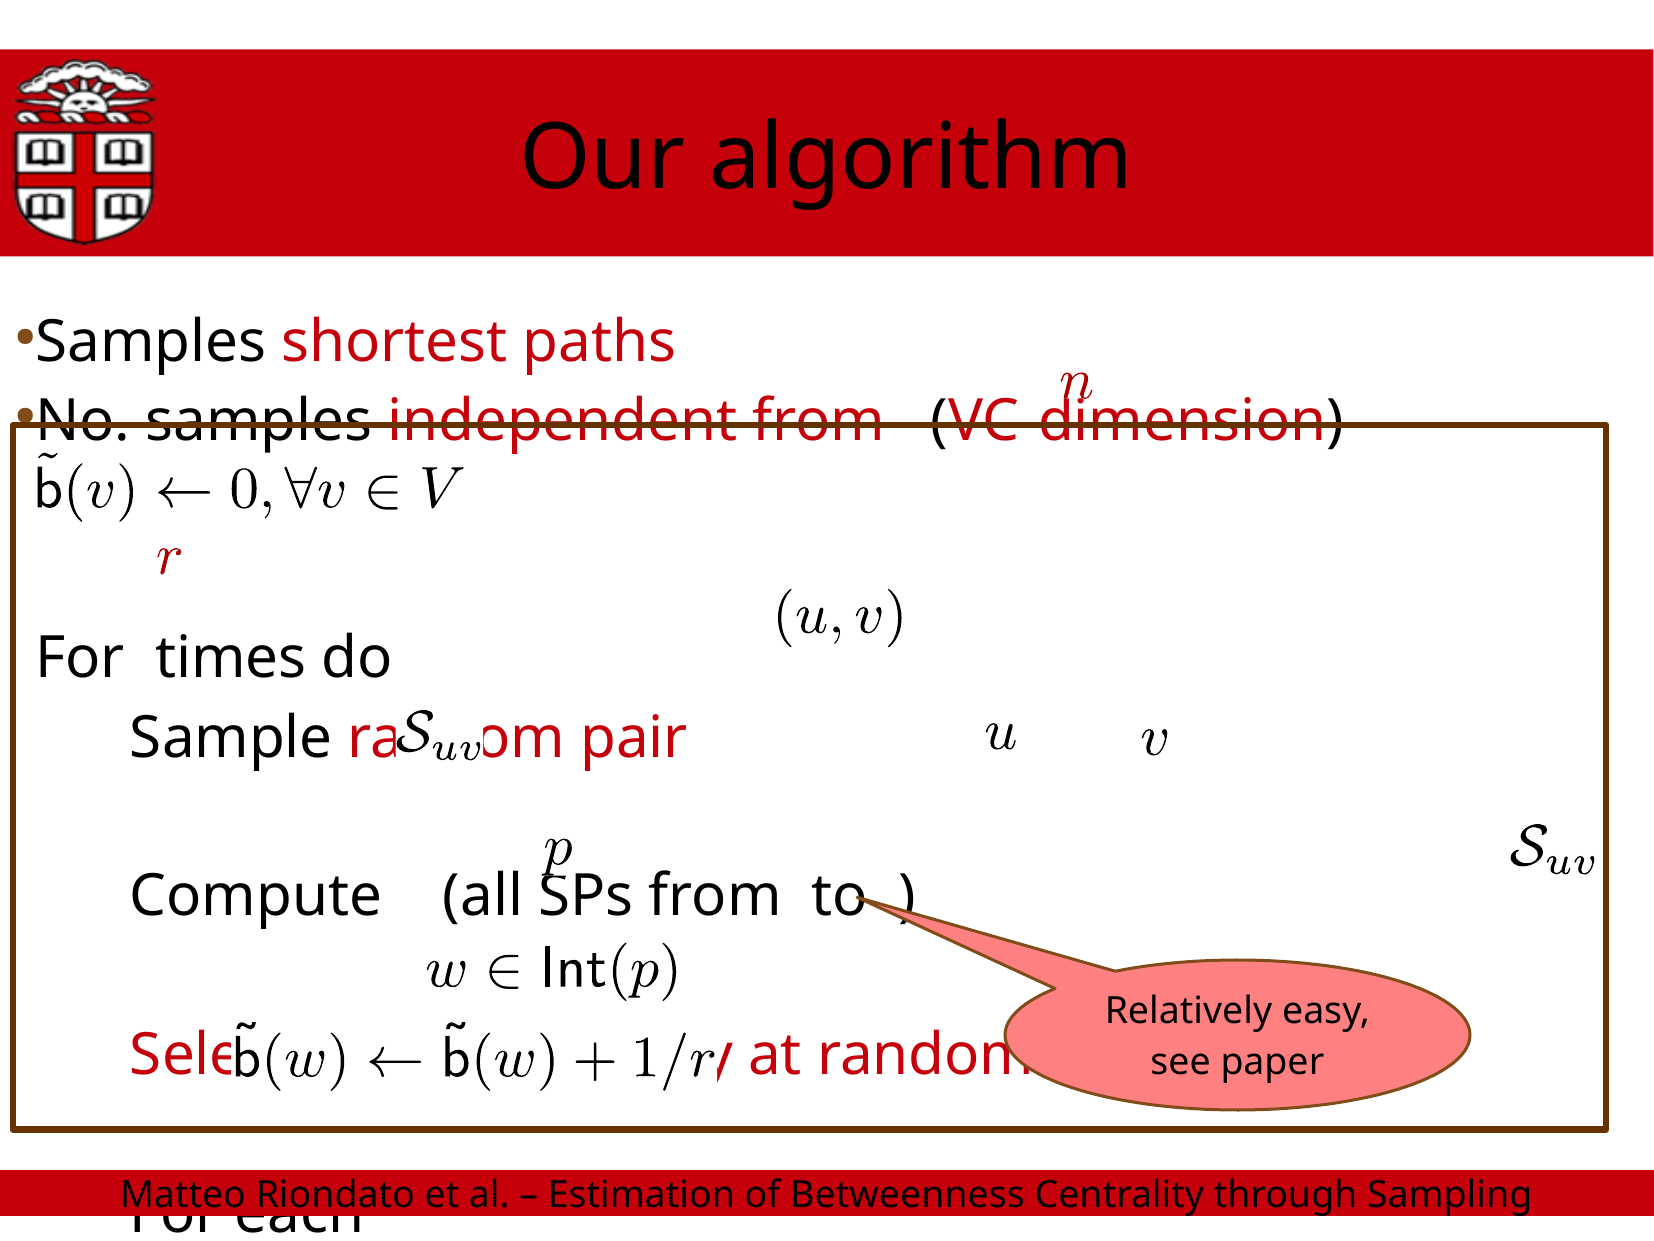

# Our algorithm
Samples shortest paths
No. samples independent from (VC-dimension)
For times do
Sample random pair
Compute (all SPs from to )
Select a SP uniformly at random from
For each
Relatively easy,
see paper
Matteo Riondato et al. – Estimation of Betweenness Centrality through Sampling